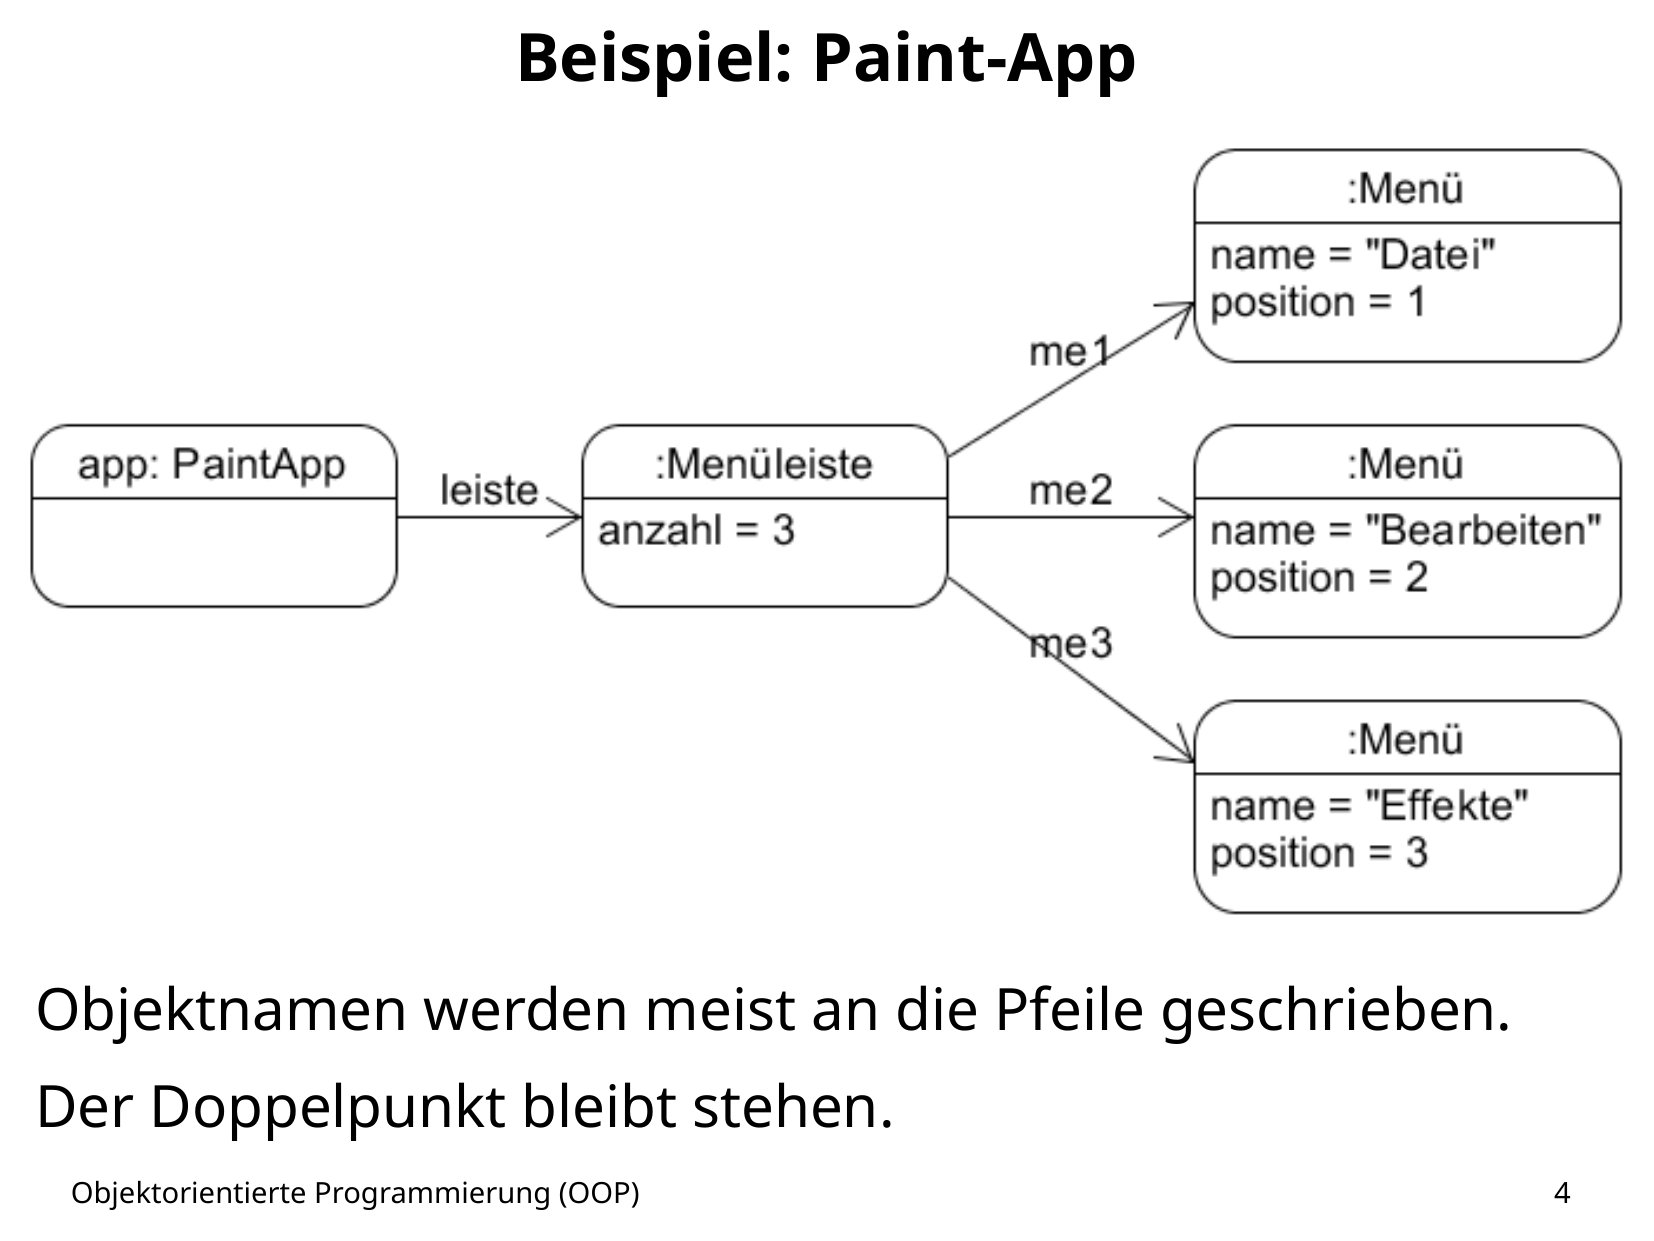

# Beispiel: Paint-App
Objektnamen werden meist an die Pfeile geschrieben.
Der Doppelpunkt bleibt stehen.
Objektorientierte Programmierung (OOP)
4